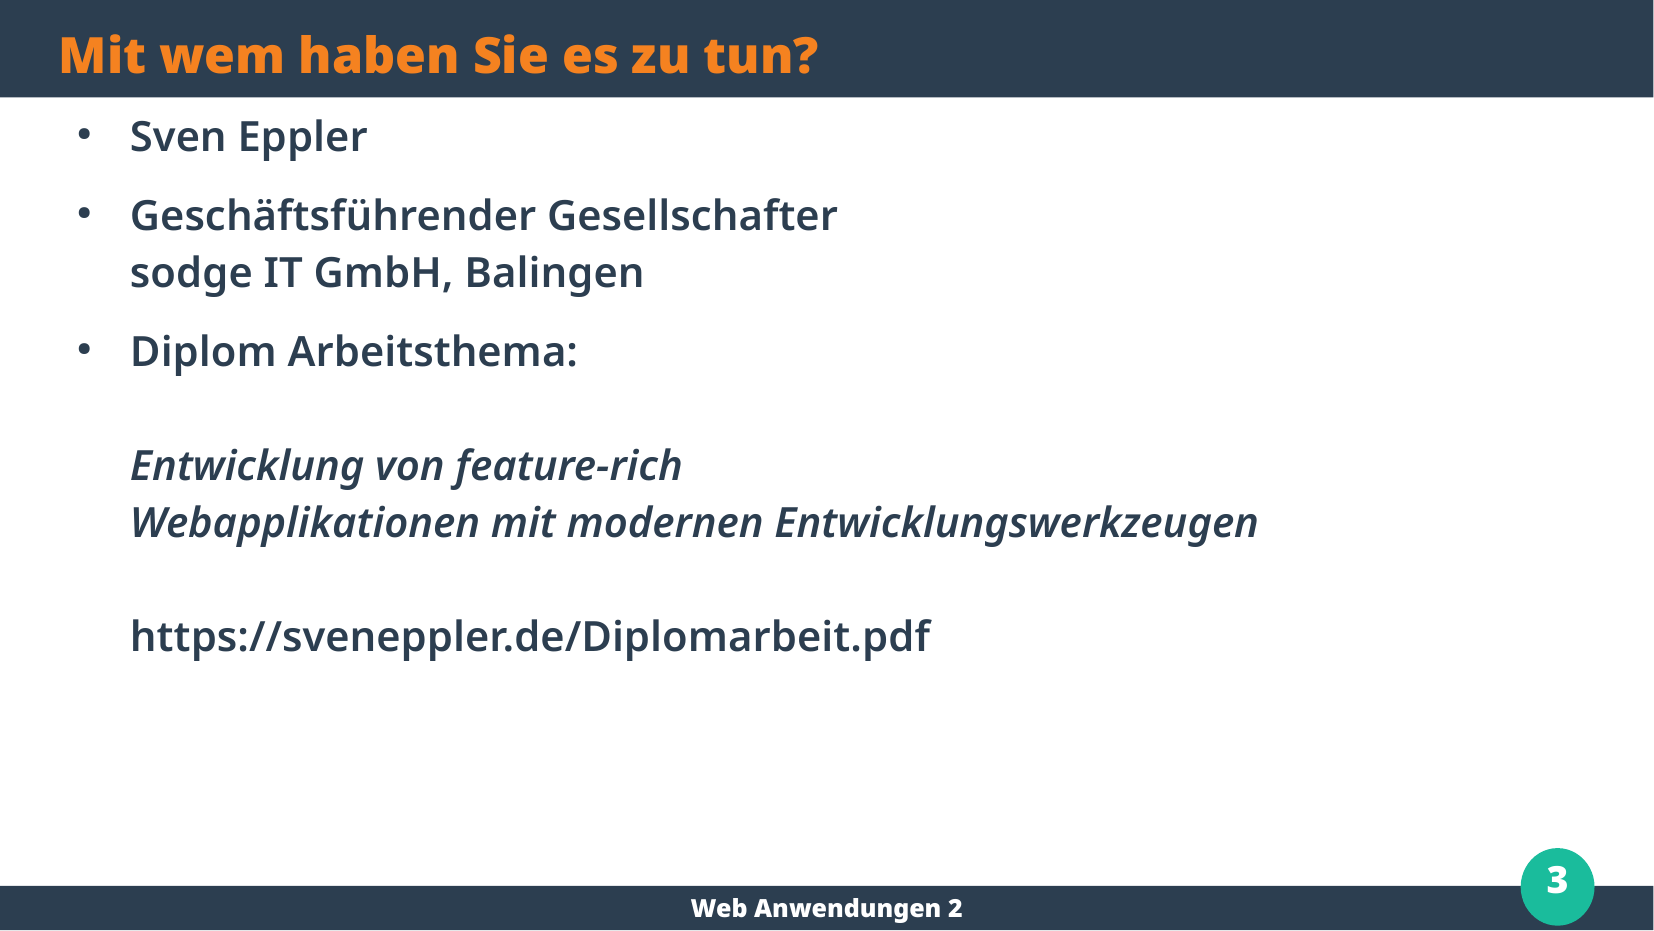

# Mit wem haben Sie es zu tun?
Sven Eppler
Geschäftsführender Gesellschafter
sodge IT GmbH, Balingen
Diplom Arbeitsthema:
Entwicklung von feature-rich
Webapplikationen mit modernen Entwicklungswerkzeugen
https://sveneppler.de/Diplomarbeit.pdf
3